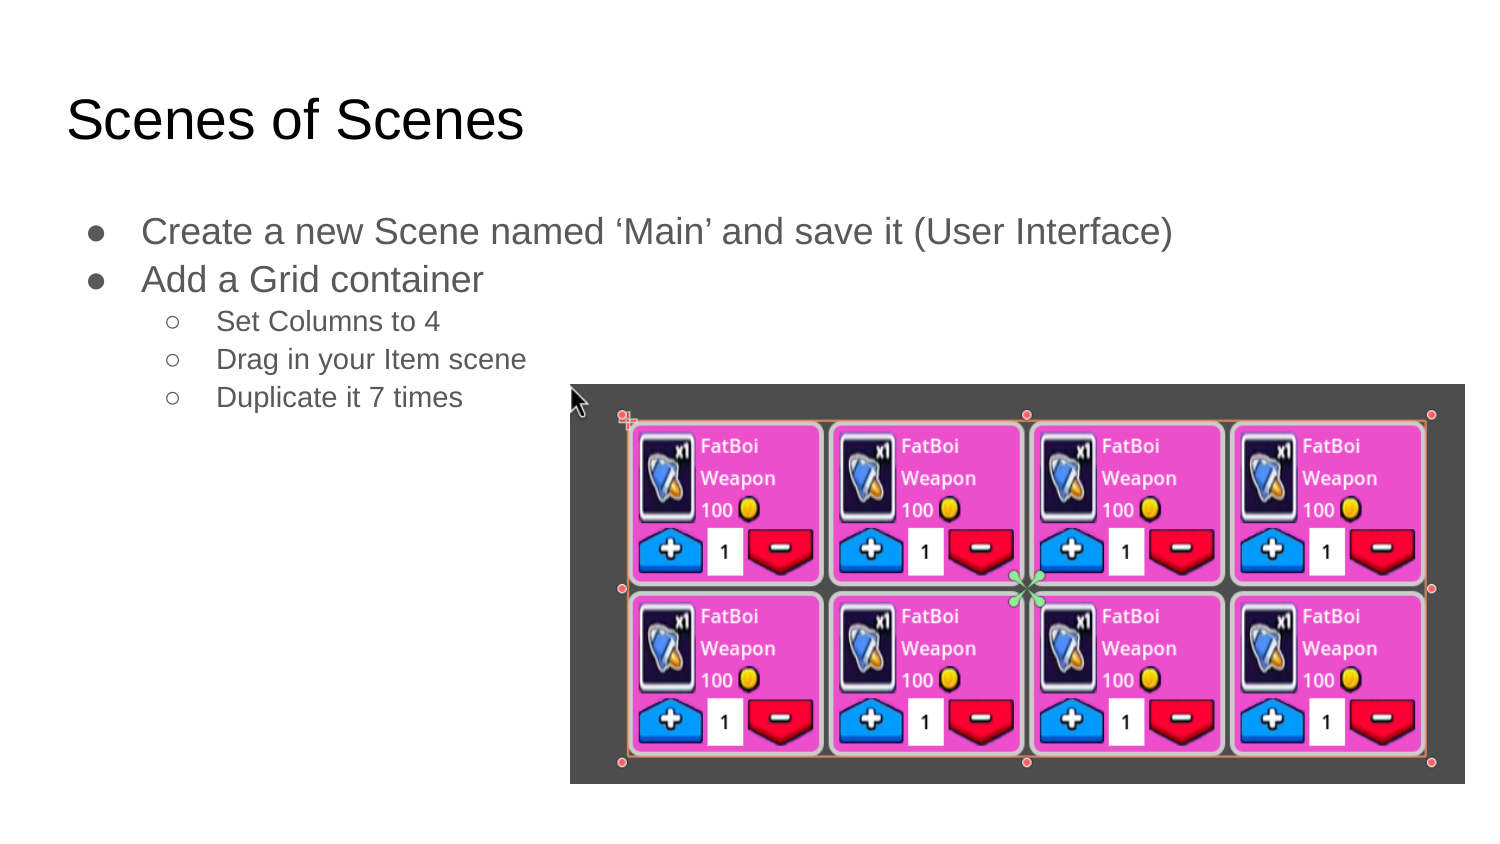

# Scenes of Scenes
Create a new Scene named ‘Main’ and save it (User Interface)
Add a Grid container
Set Columns to 4
Drag in your Item scene
Duplicate it 7 times